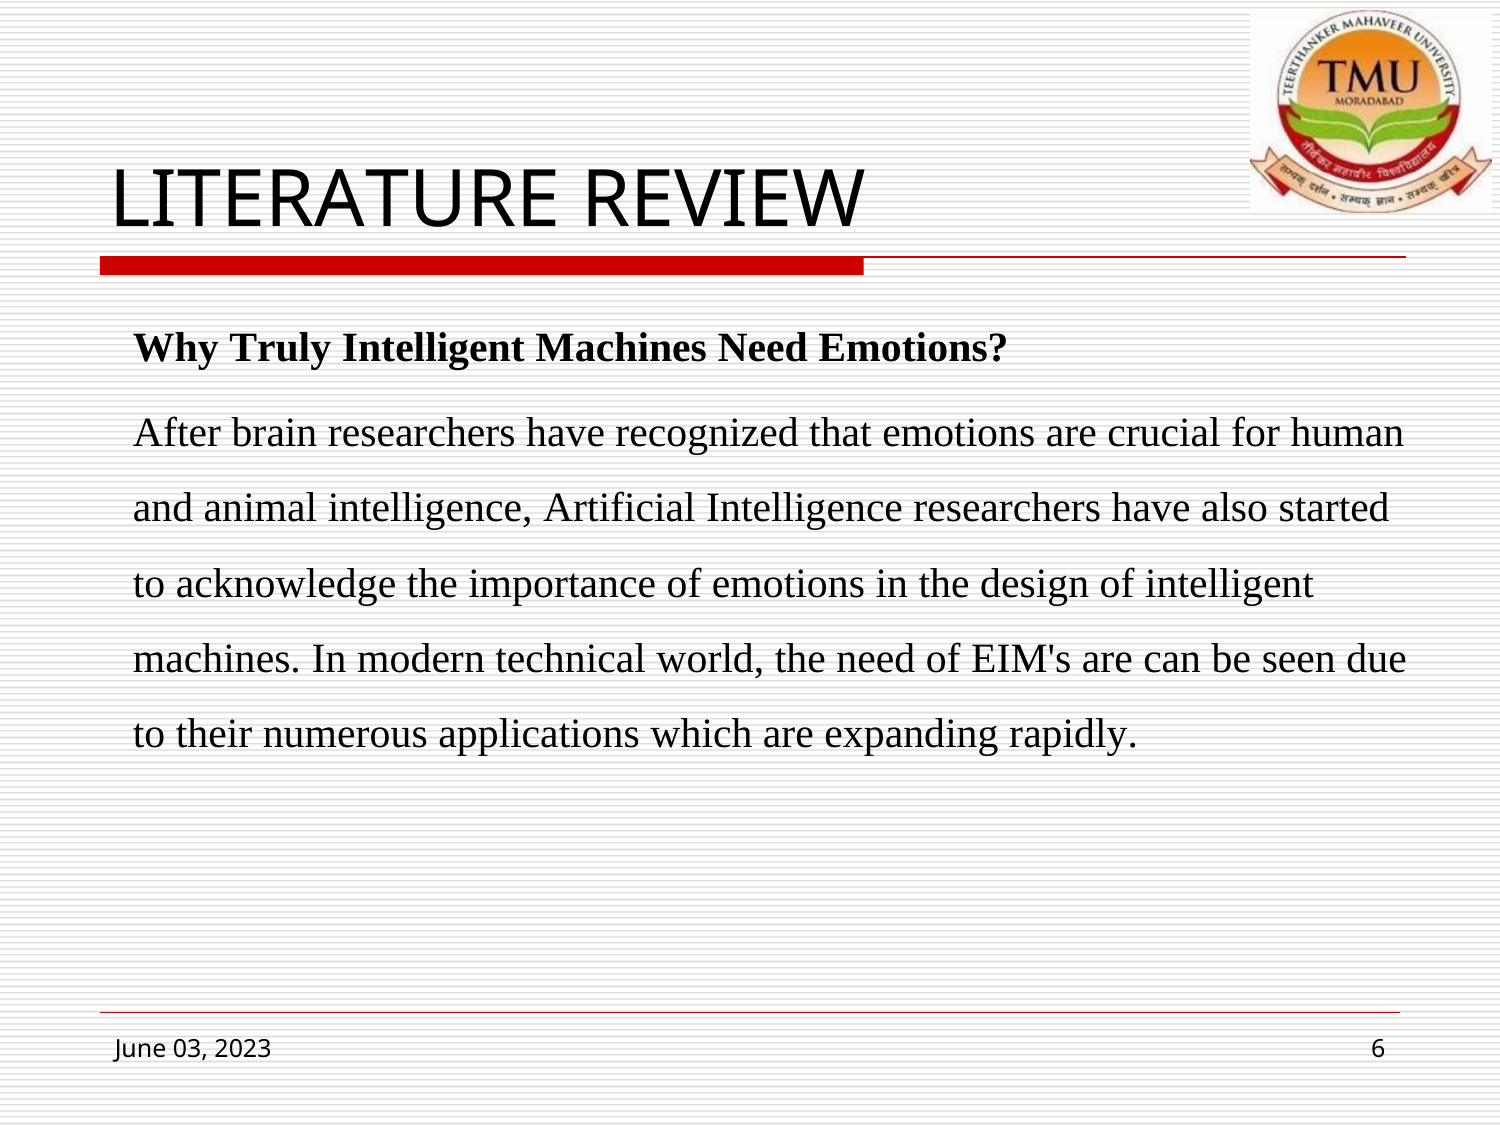

# LITERATURE REVIEW
Why Truly Intelligent Machines Need Emotions?
After brain researchers have recognized that emotions are crucial for human and animal intelligence, Artificial Intelligence researchers have also started to acknowledge the importance of emotions in the design of intelligent machines. In modern technical world, the need of EIM's are can be seen due to their numerous applications which are expanding rapidly.
June 03, 2023